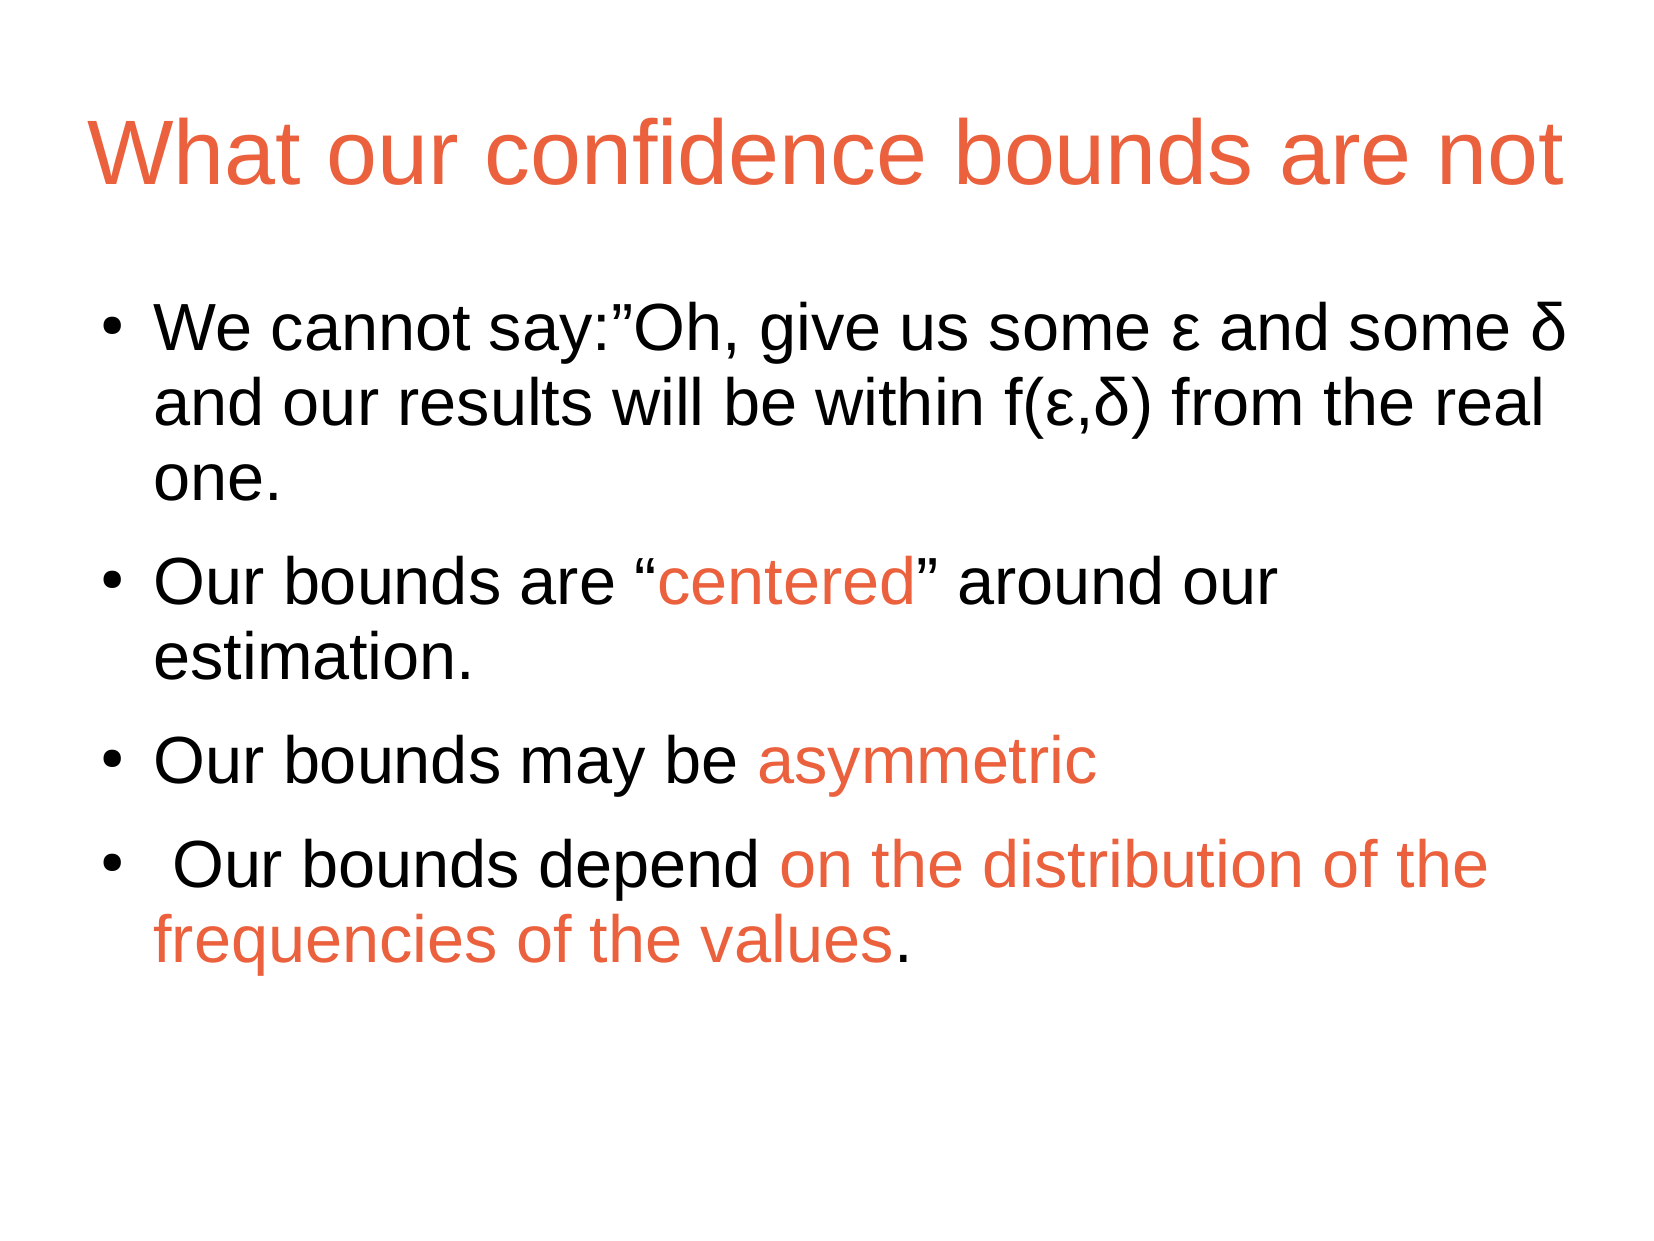

# What our confidence bounds are not
We cannot say:”Oh, give us some ε and some δ and our results will be within f(ε,δ) from the real one.
Our bounds are “centered” around our estimation.
Our bounds may be asymmetric
 Our bounds depend on the distribution of the frequencies of the values.